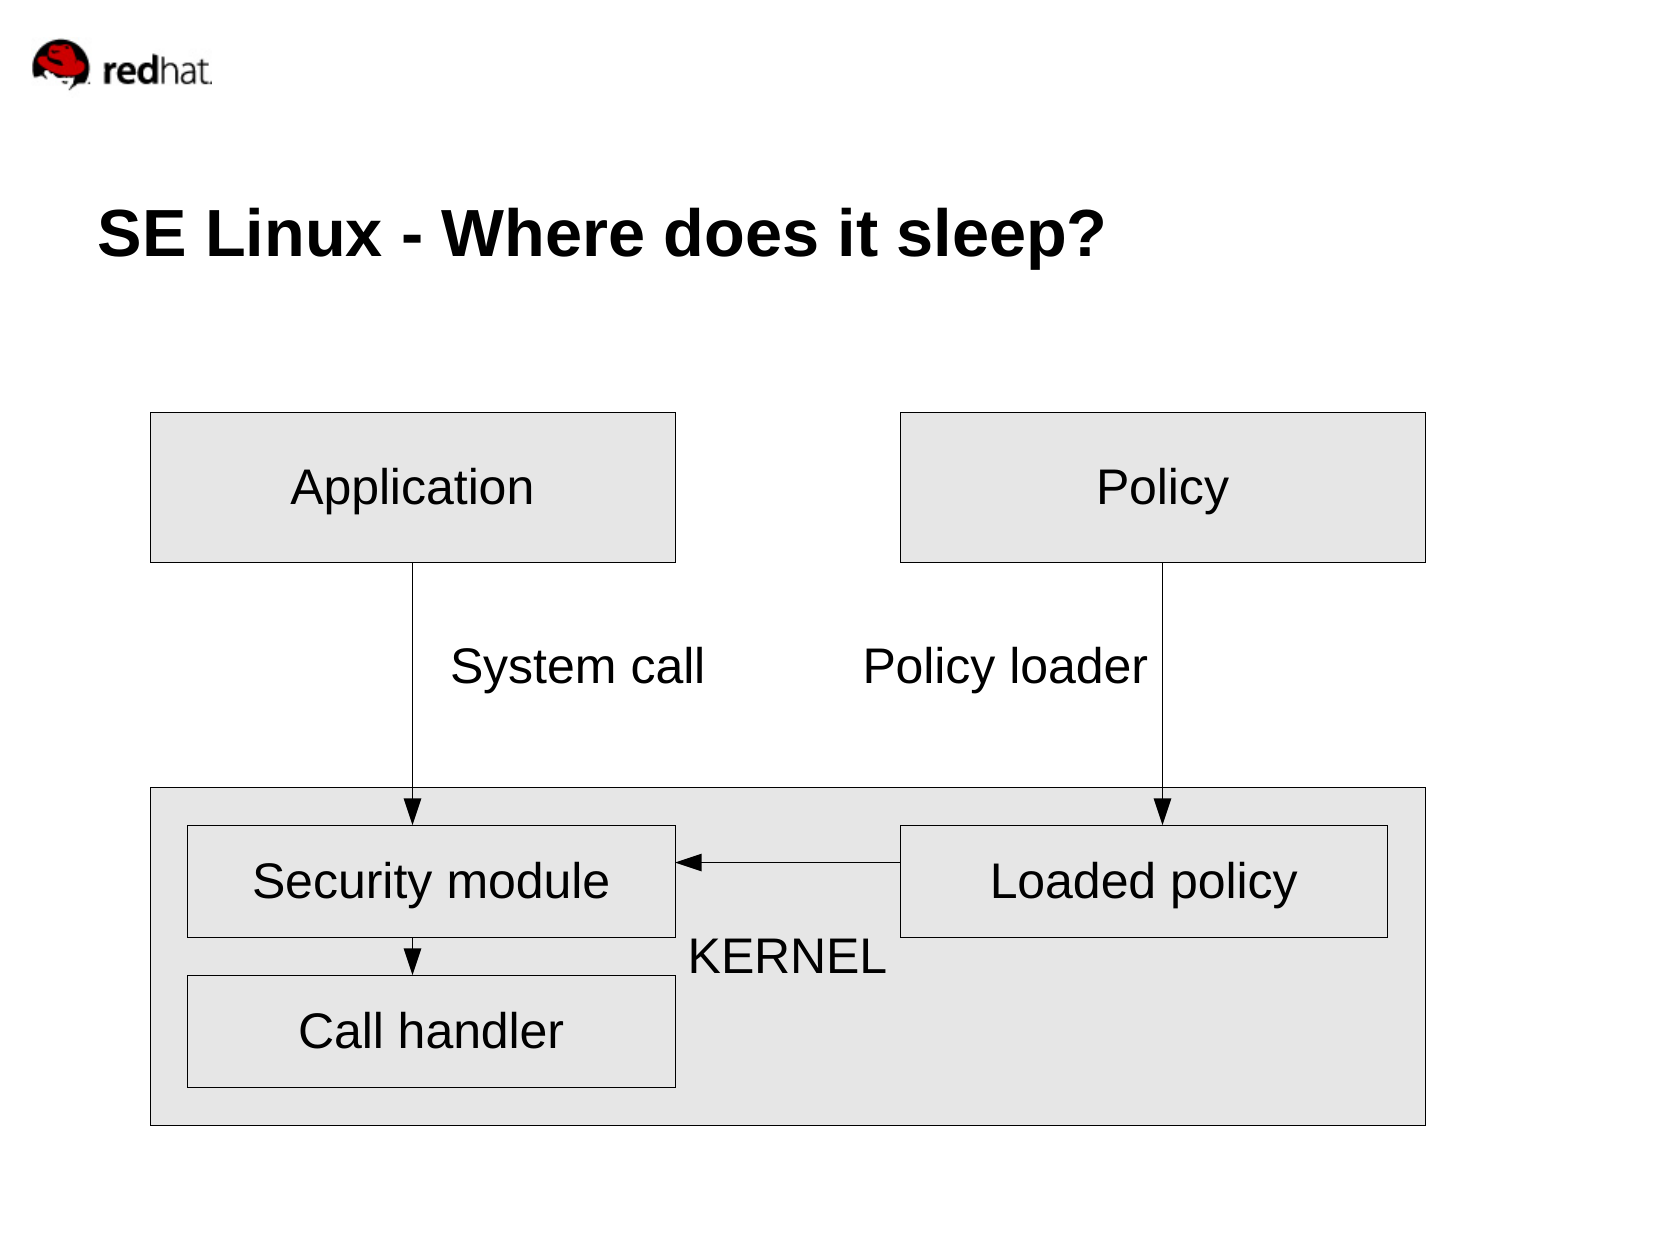

# SE Linux - Where does it sleep?
Application
Policy
System call
Policy loader
KERNEL
Security module
Loaded policy
Call handler